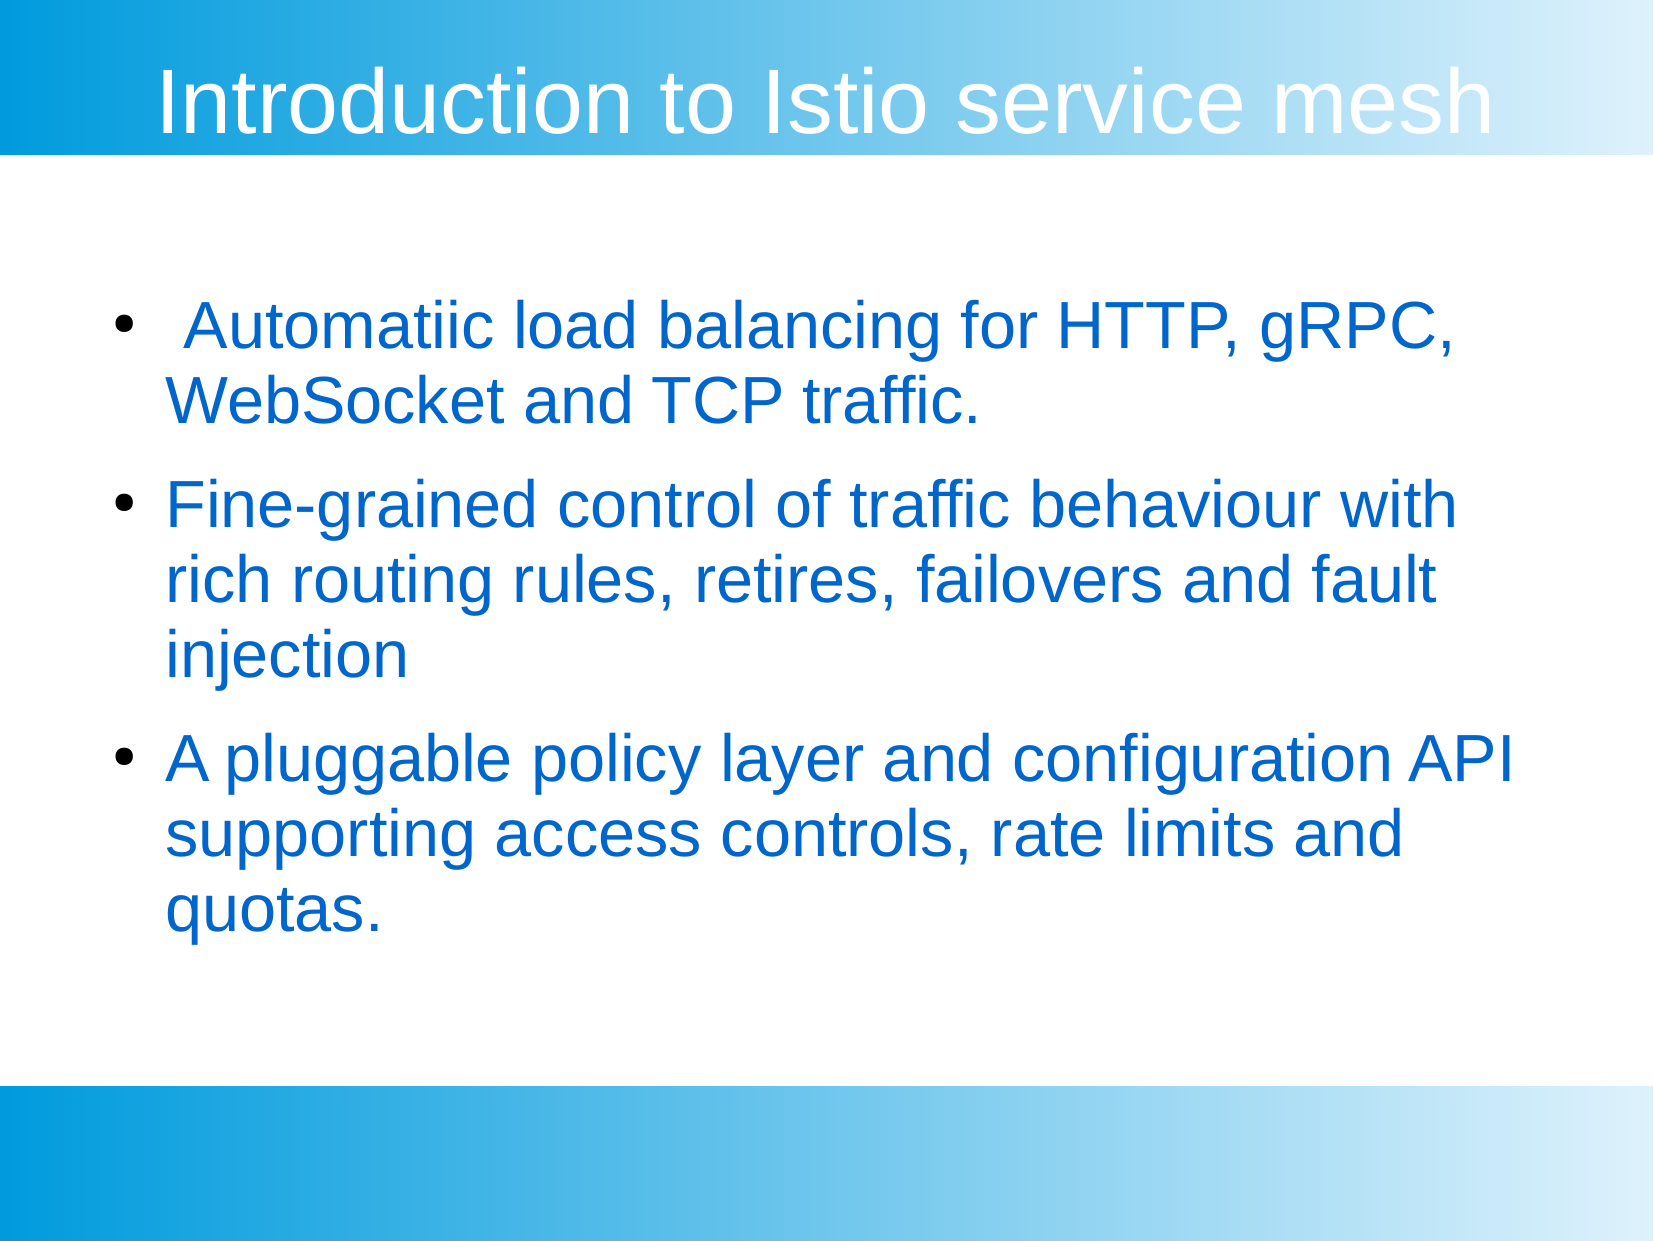

# Introduction to Istio service mesh
 Automatiic load balancing for HTTP, gRPC, WebSocket and TCP traffic.
Fine-grained control of traffic behaviour with rich routing rules, retires, failovers and fault injection
A pluggable policy layer and configuration API supporting access controls, rate limits and quotas.